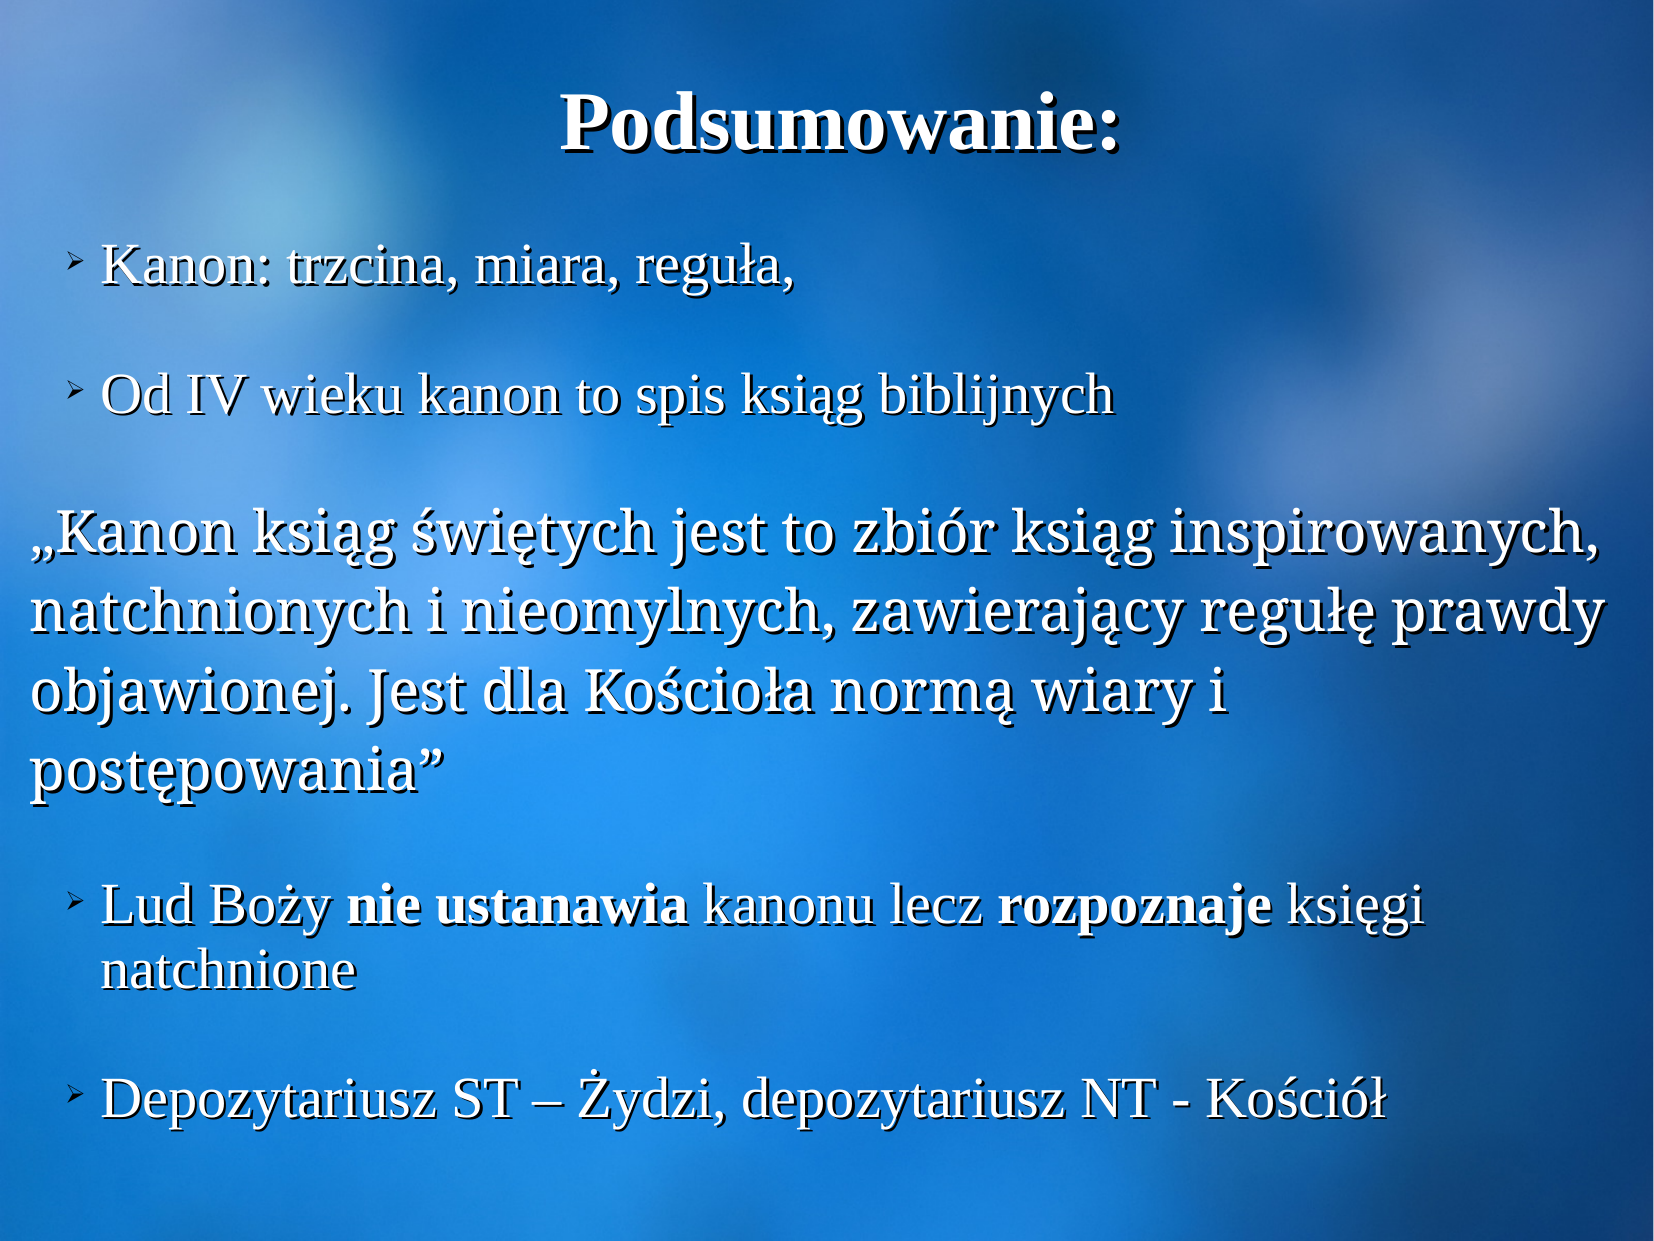

# Podsumowanie:
Kanon: trzcina, miara, reguła,
Od IV wieku kanon to spis ksiąg biblijnych
„Kanon ksiąg świętych jest to zbiór ksiąg inspirowanych,
natchnionych i nieomylnych, zawierający regułę prawdy
objawionej. Jest dla Kościoła normą wiary i postępowania”
Lud Boży nie ustanawia kanonu lecz rozpoznaje księgi natchnione
Depozytariusz ST – Żydzi, depozytariusz NT - Kościół